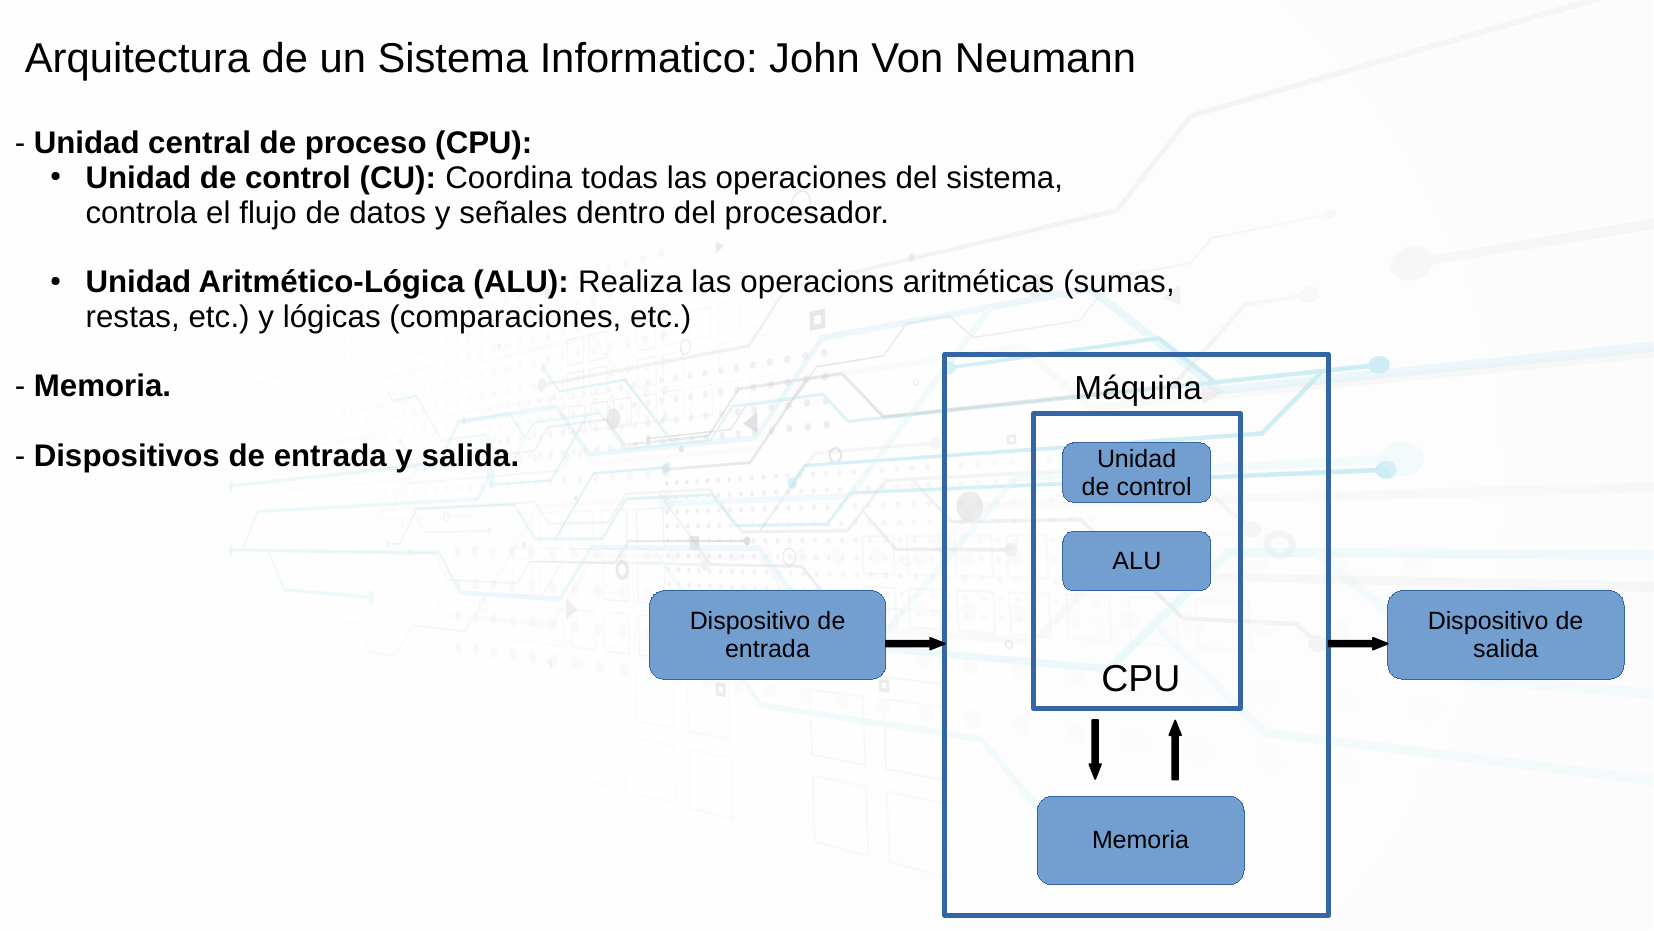

Arquitectura de un Sistema Informatico: John Von Neumann
- Unidad central de proceso (CPU):
Unidad de control (CU): Coordina todas las operaciones del sistema,
controla el flujo de datos y señales dentro del procesador.
Unidad Aritmético-Lógica (ALU): Realiza las operacions aritméticas (sumas, restas, etc.) y lógicas (comparaciones, etc.)
- Memoria.
- Dispositivos de entrada y salida.
Máquina
Unidad de control
ALU
Dispositivo de entrada
Dispositivo de salida
CPU
Memoria